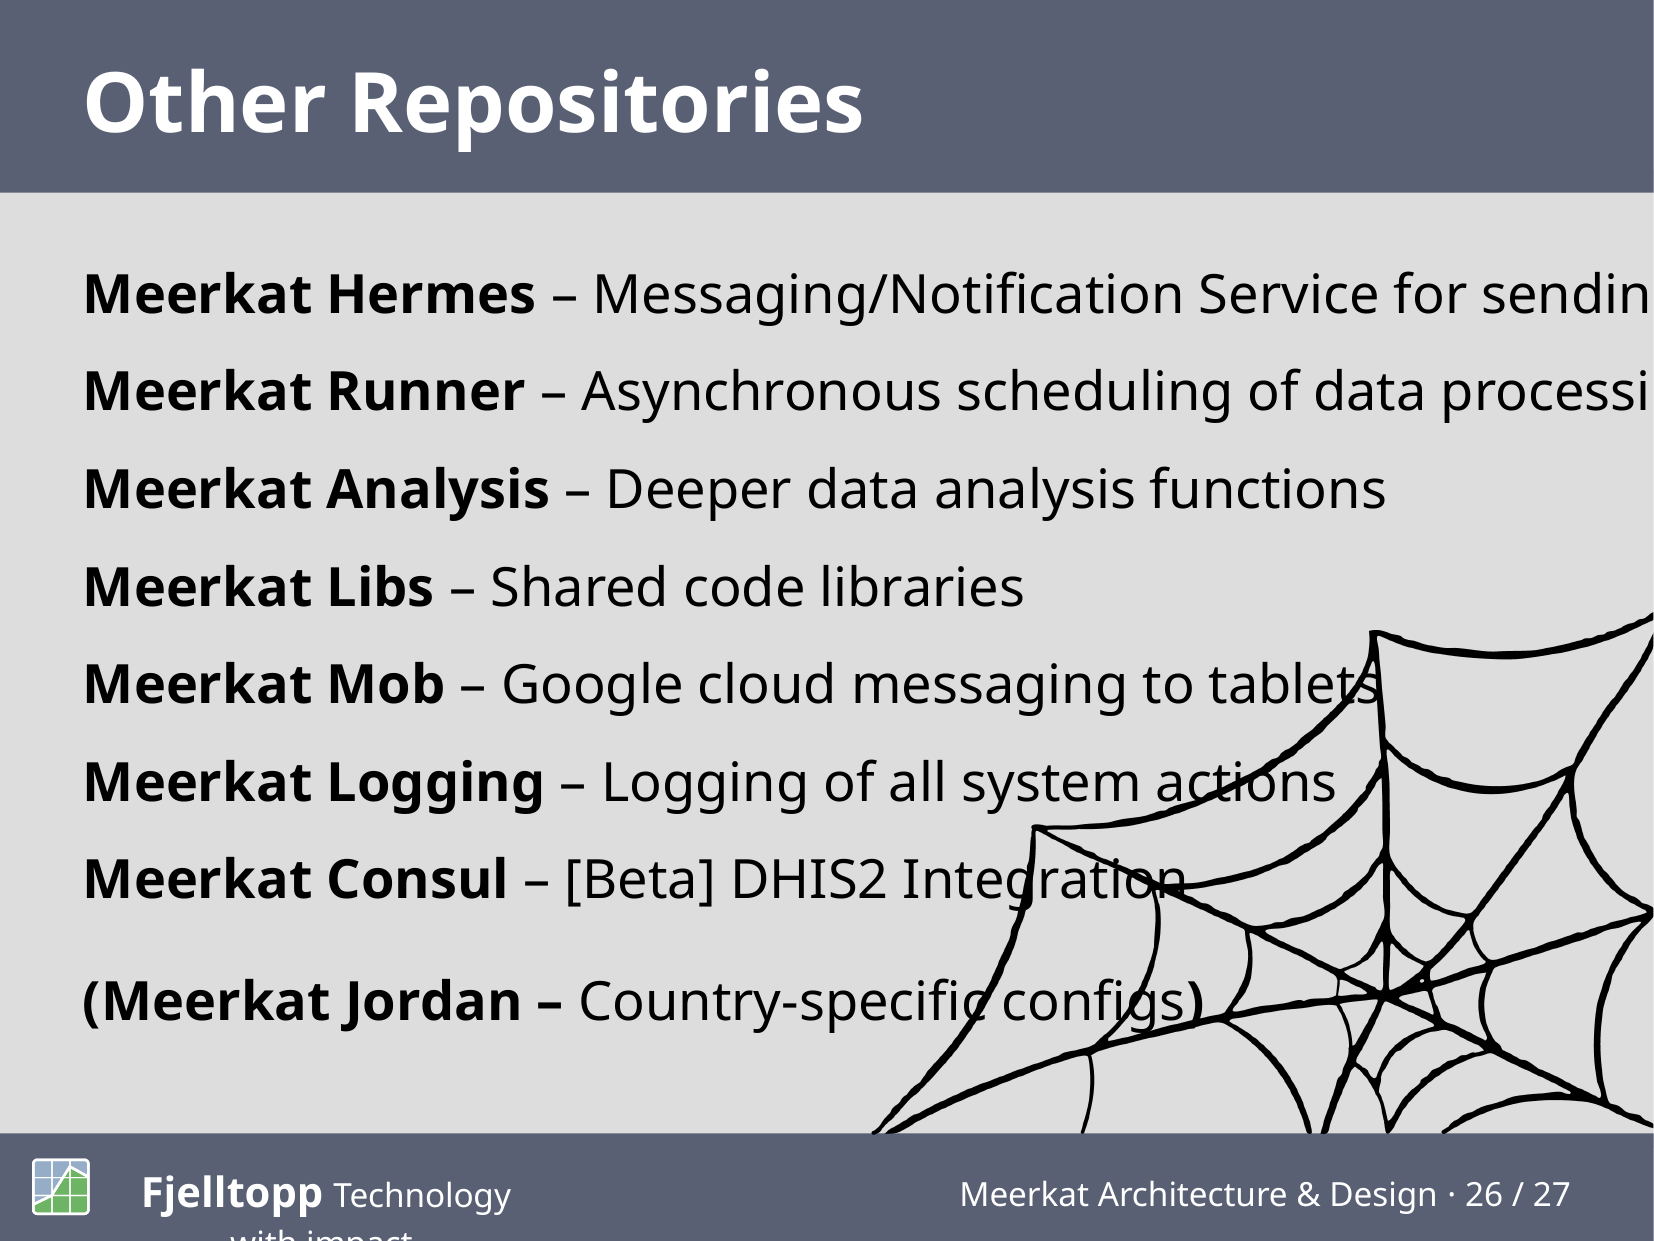

# Other Repositories
Meerkat Hermes – Messaging/Notification Service for sending SMS/Emails
Meerkat Runner – Asynchronous scheduling of data processing tasks
Meerkat Analysis – Deeper data analysis functions
Meerkat Libs – Shared code libraries
Meerkat Mob – Google cloud messaging to tablets
Meerkat Logging – Logging of all system actions
Meerkat Consul – [Beta] DHIS2 Integration
(Meerkat Jordan – Country-specific configs)
26